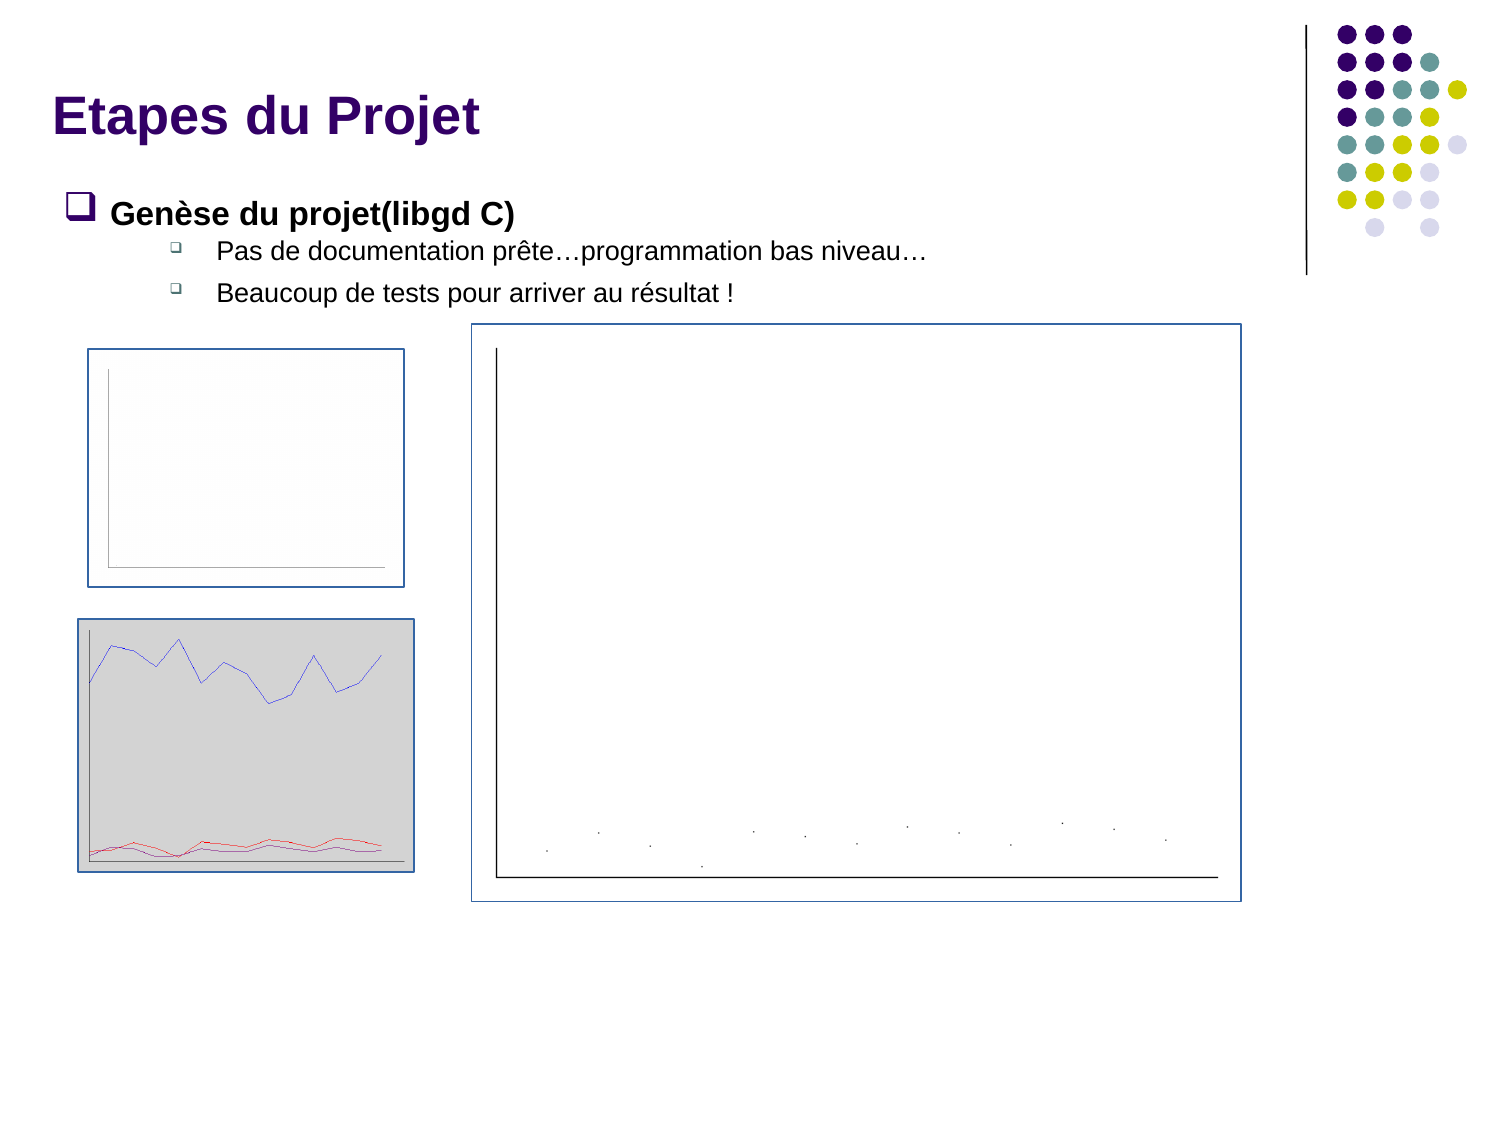

Etapes du Projet
Genèse du projet(libgd C)
Pas de documentation prête…programmation bas niveau…
Beaucoup de tests pour arriver au résultat !